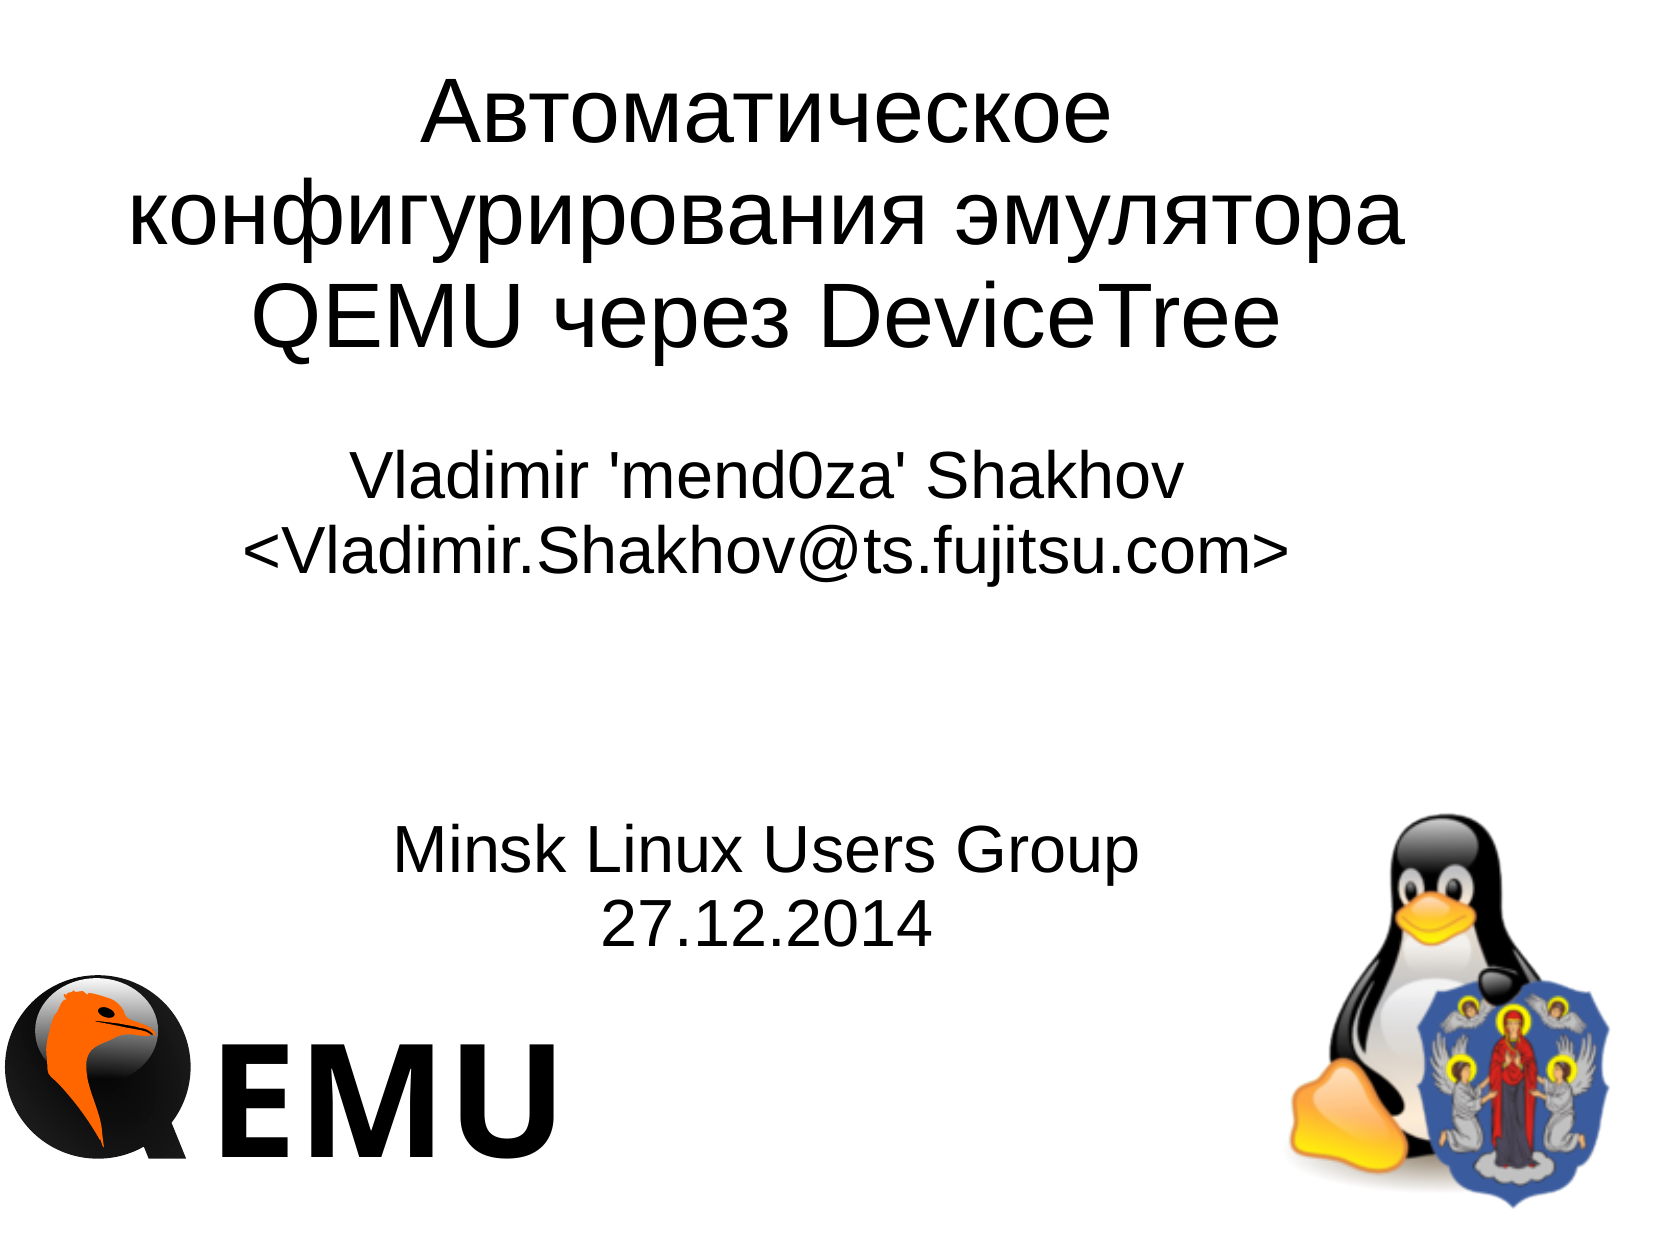

# Автоматическое конфигурирования эмулятора QEMU через DeviceTree
Vladimir 'mend0za' Shakhov
<Vladimir.Shakhov@ts.fujitsu.com>
Minsk Linux Users Group
27.12.2014